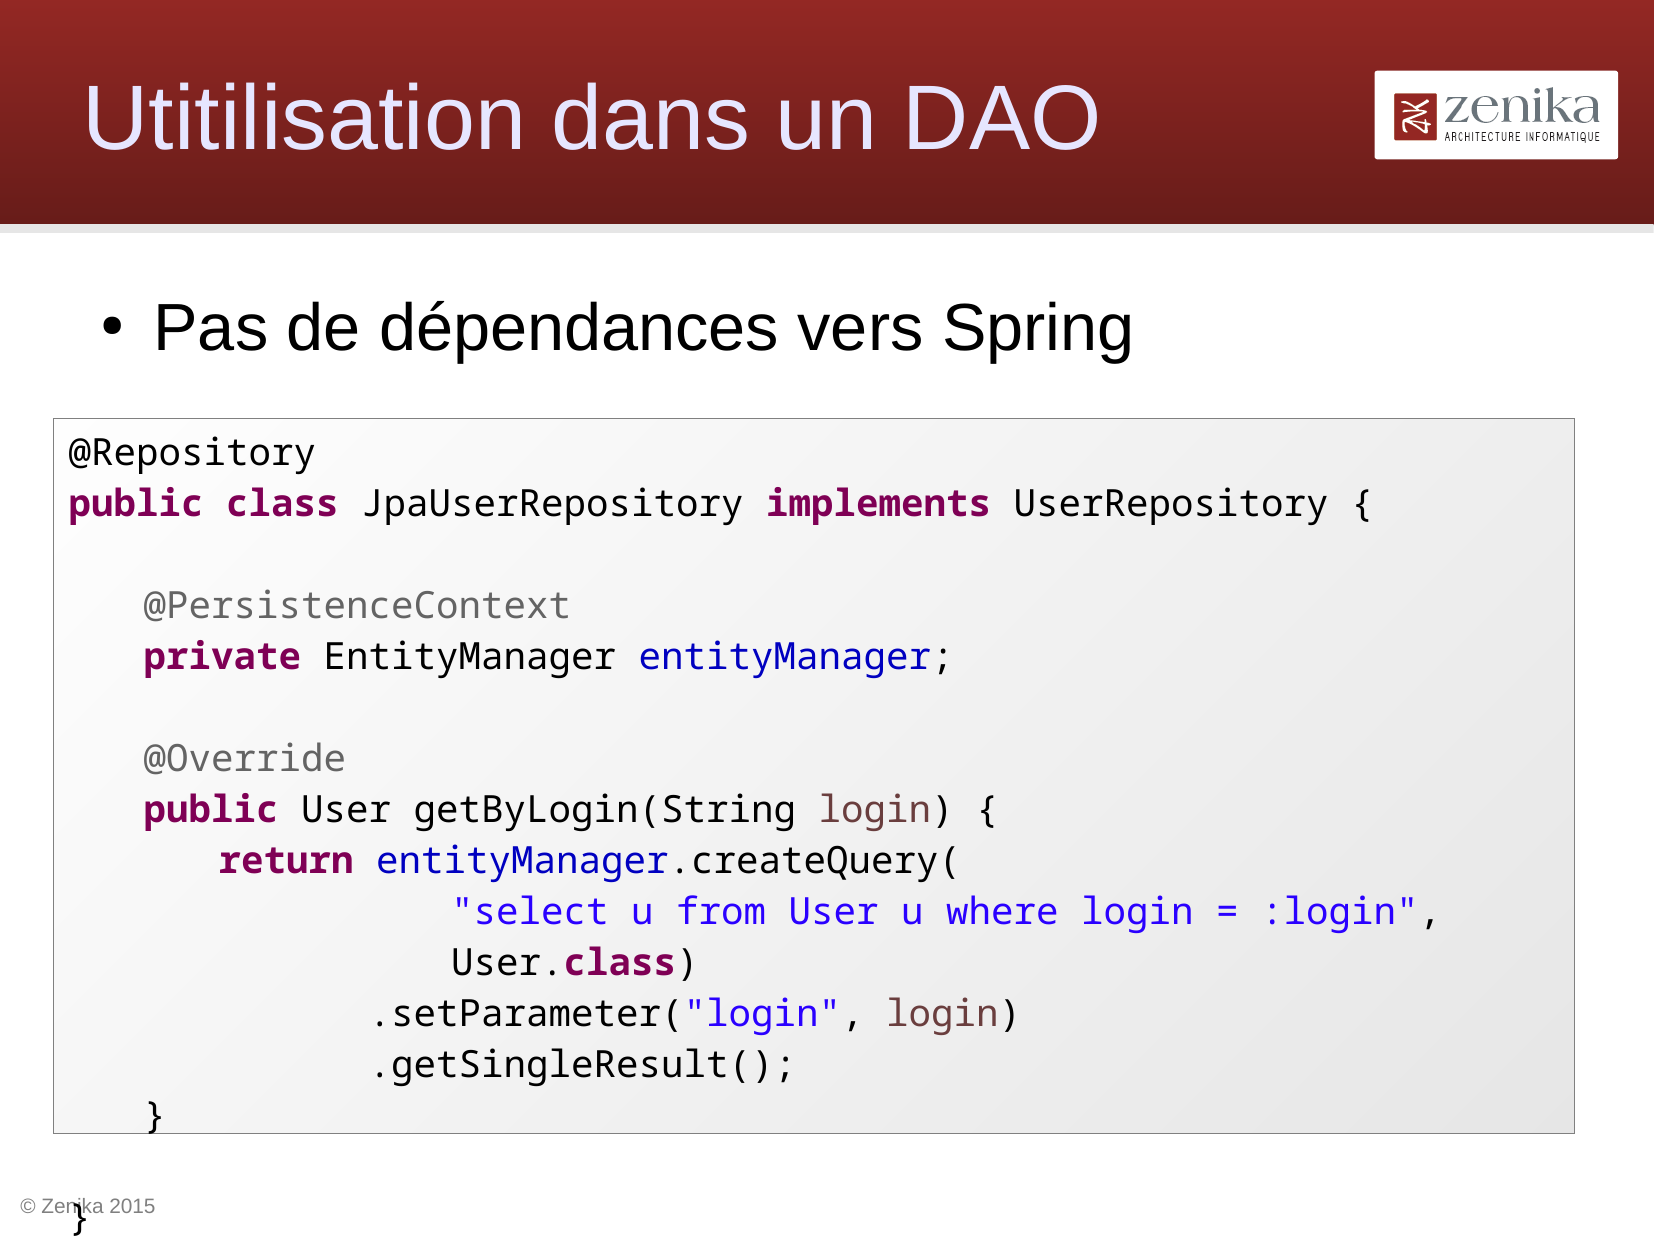

# Utitilisation dans un DAO
Pas de dépendances vers Spring
@Repository
public class JpaUserRepository implements UserRepository {
	@PersistenceContext
	private EntityManager entityManager;
	@Override
	public User getByLogin(String login) {
		return entityManager.createQuery(
 "select u from User u where login = :login",
 User.class)
				.setParameter("login", login)
				.getSingleResult();
	}
}